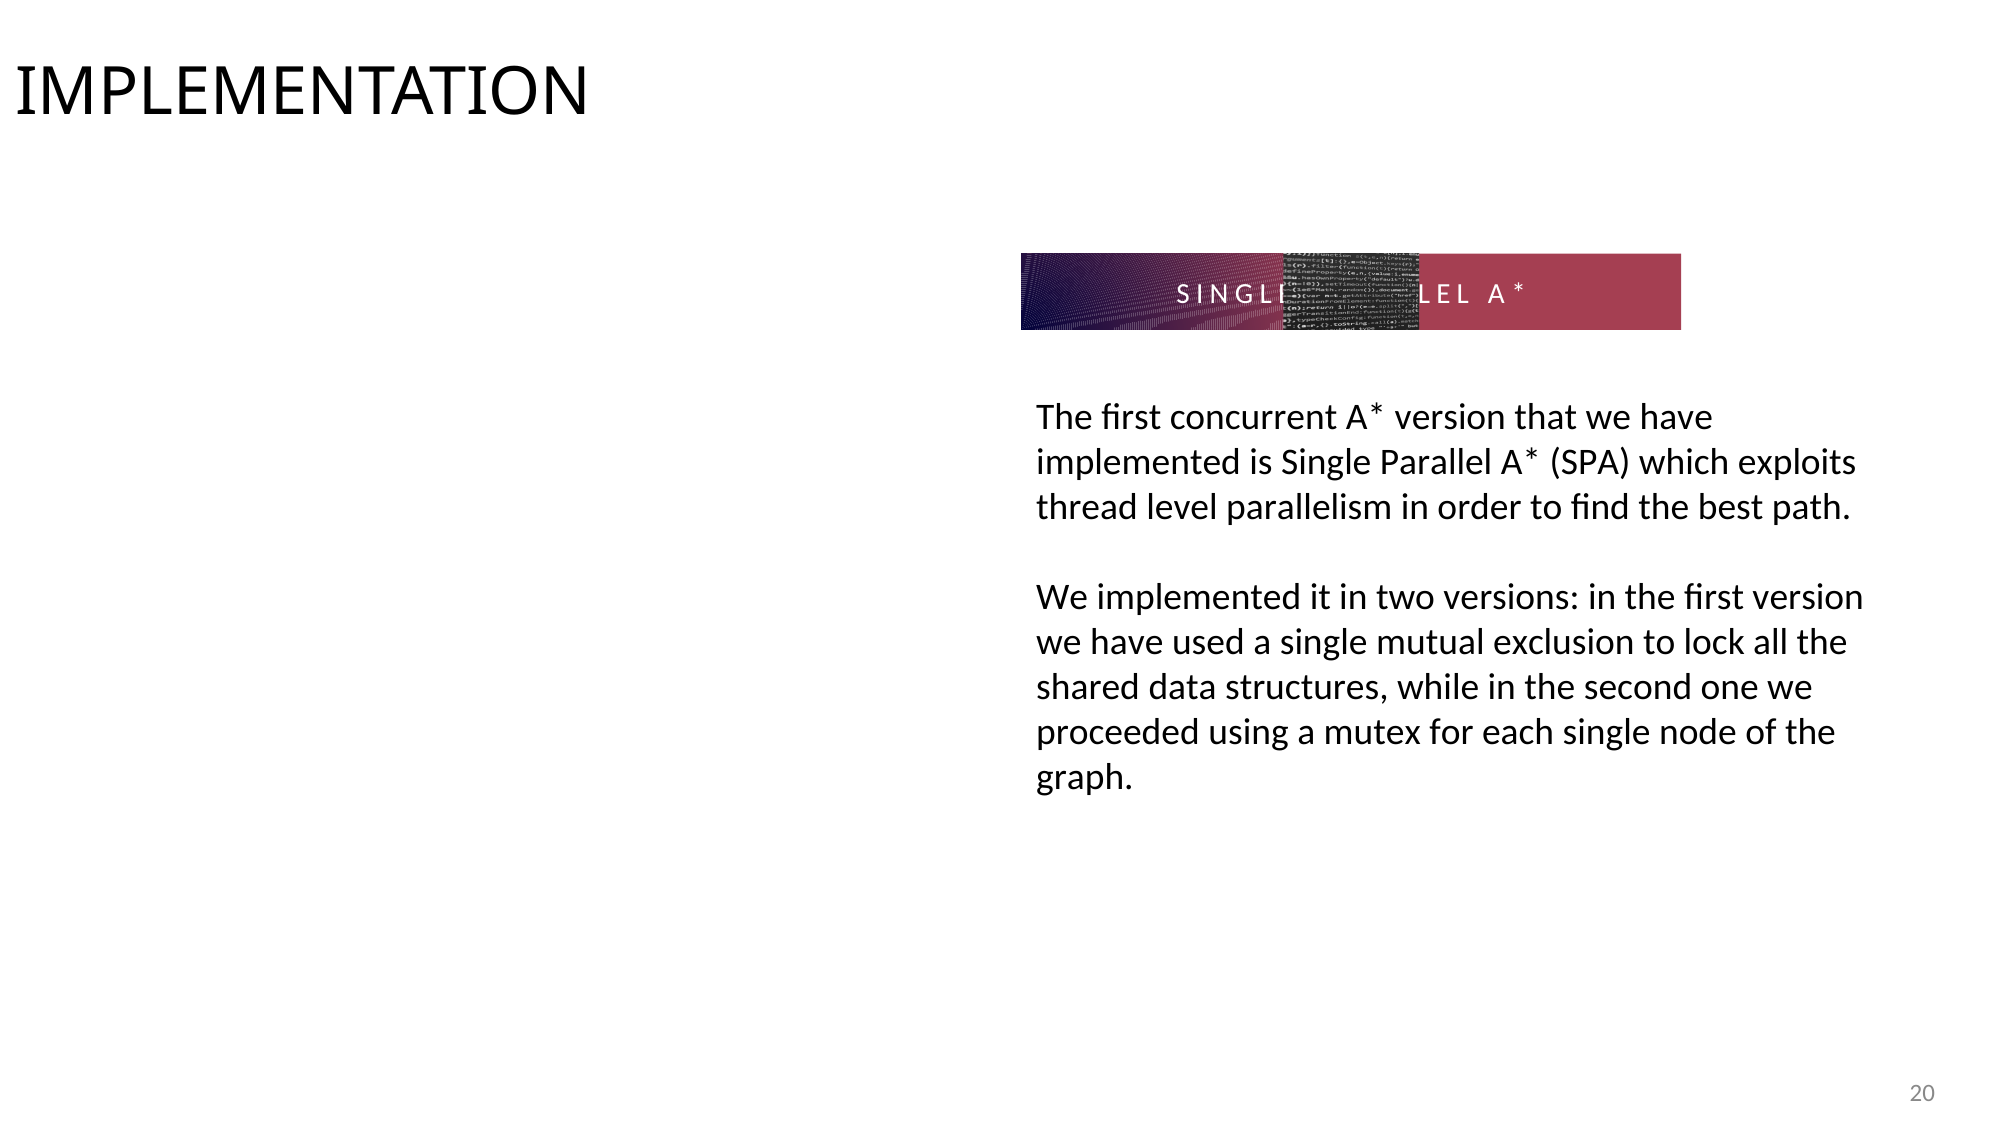

# implementation
SINGLE PARALLEL A*
The first concurrent A* version that we have implemented is Single Parallel A* (SPA) which exploits thread level parallelism in order to find the best path.
We implemented it in two versions: in the first version we have used a single mutual exclusion to lock all the shared data structures, while in the second one we proceeded using a mutex for each single node of the graph.